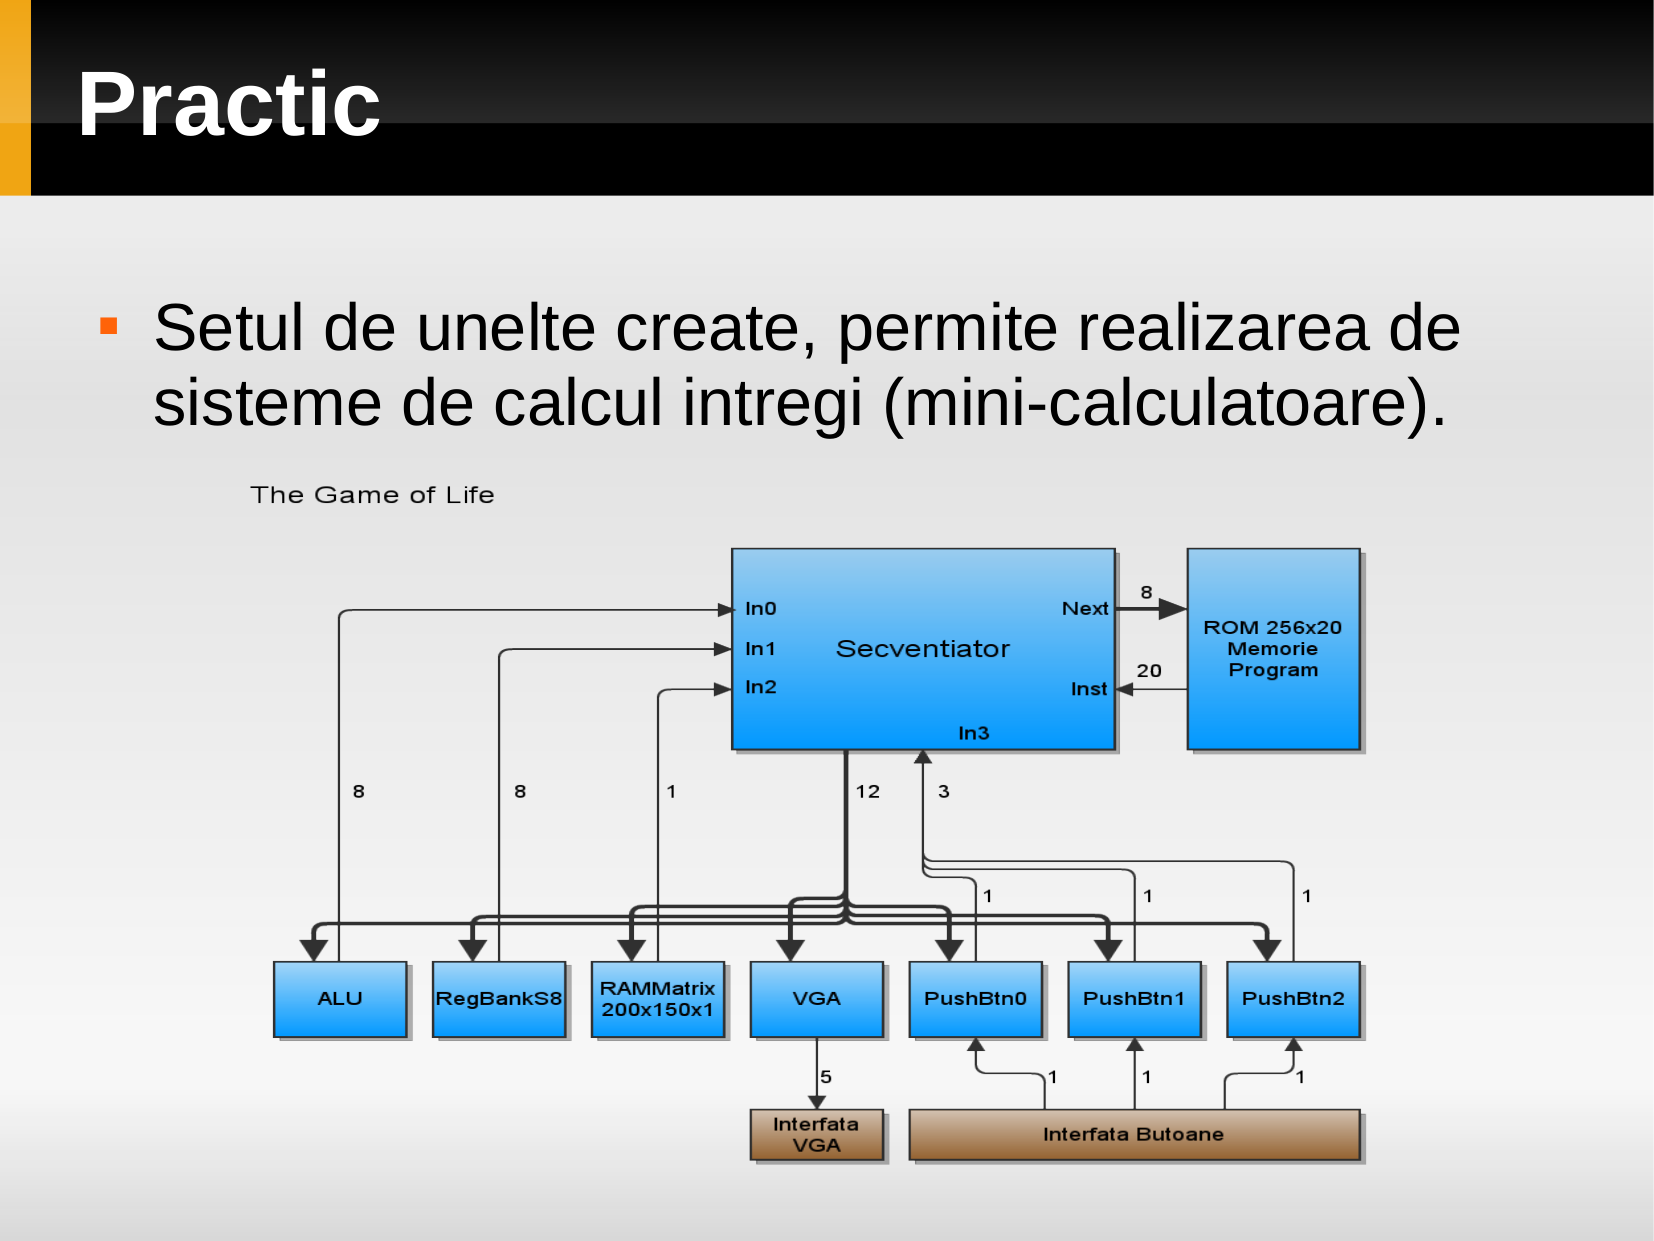

# Practic
Setul de unelte create, permite realizarea de sisteme de calcul intregi (mini-calculatoare).